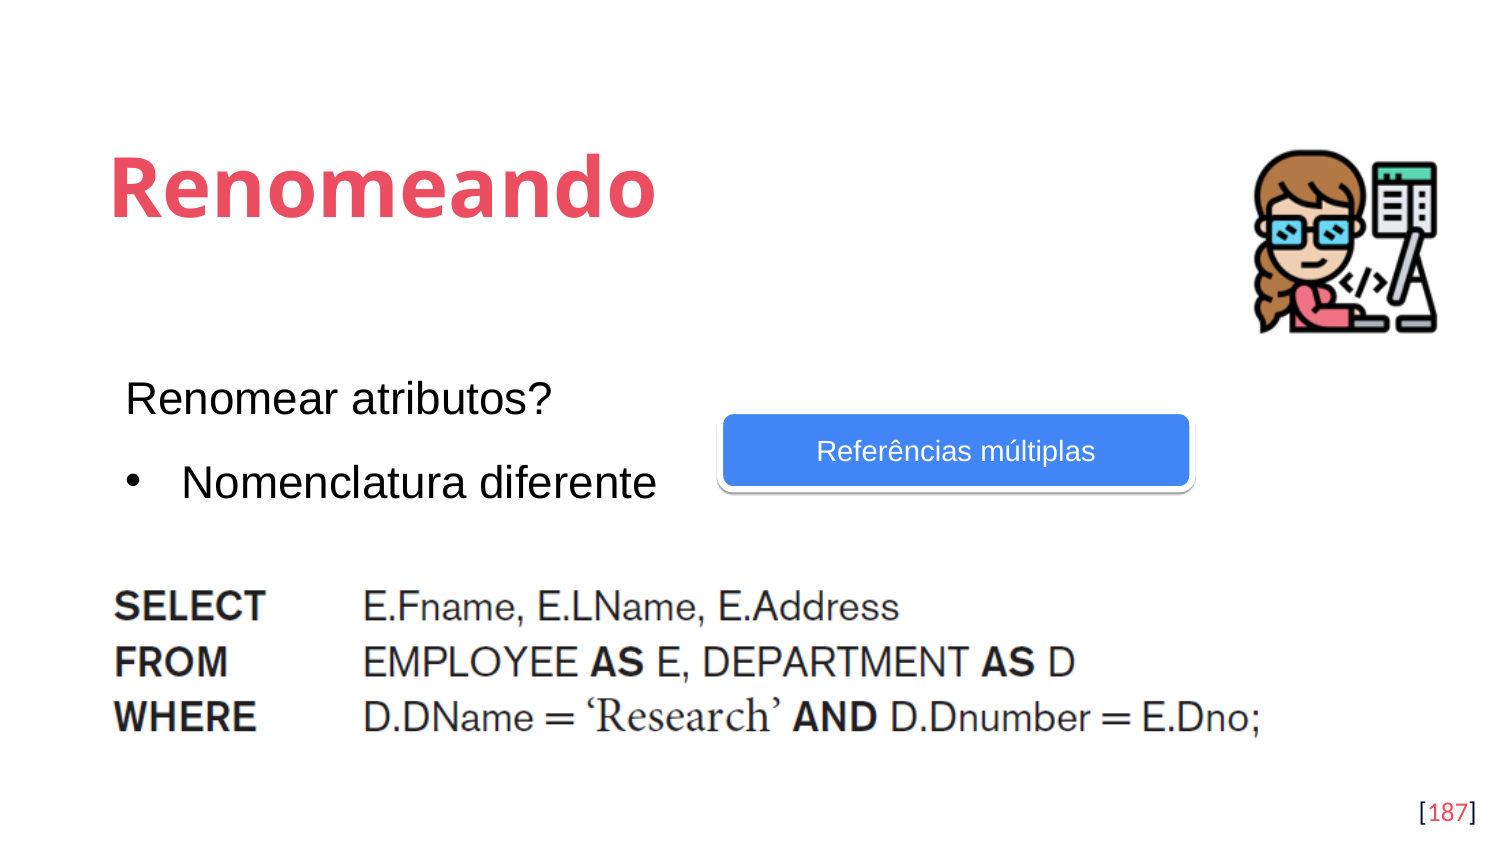

Renomeando
Renomear atributos?
Nomenclatura diferente
Referências múltiplas